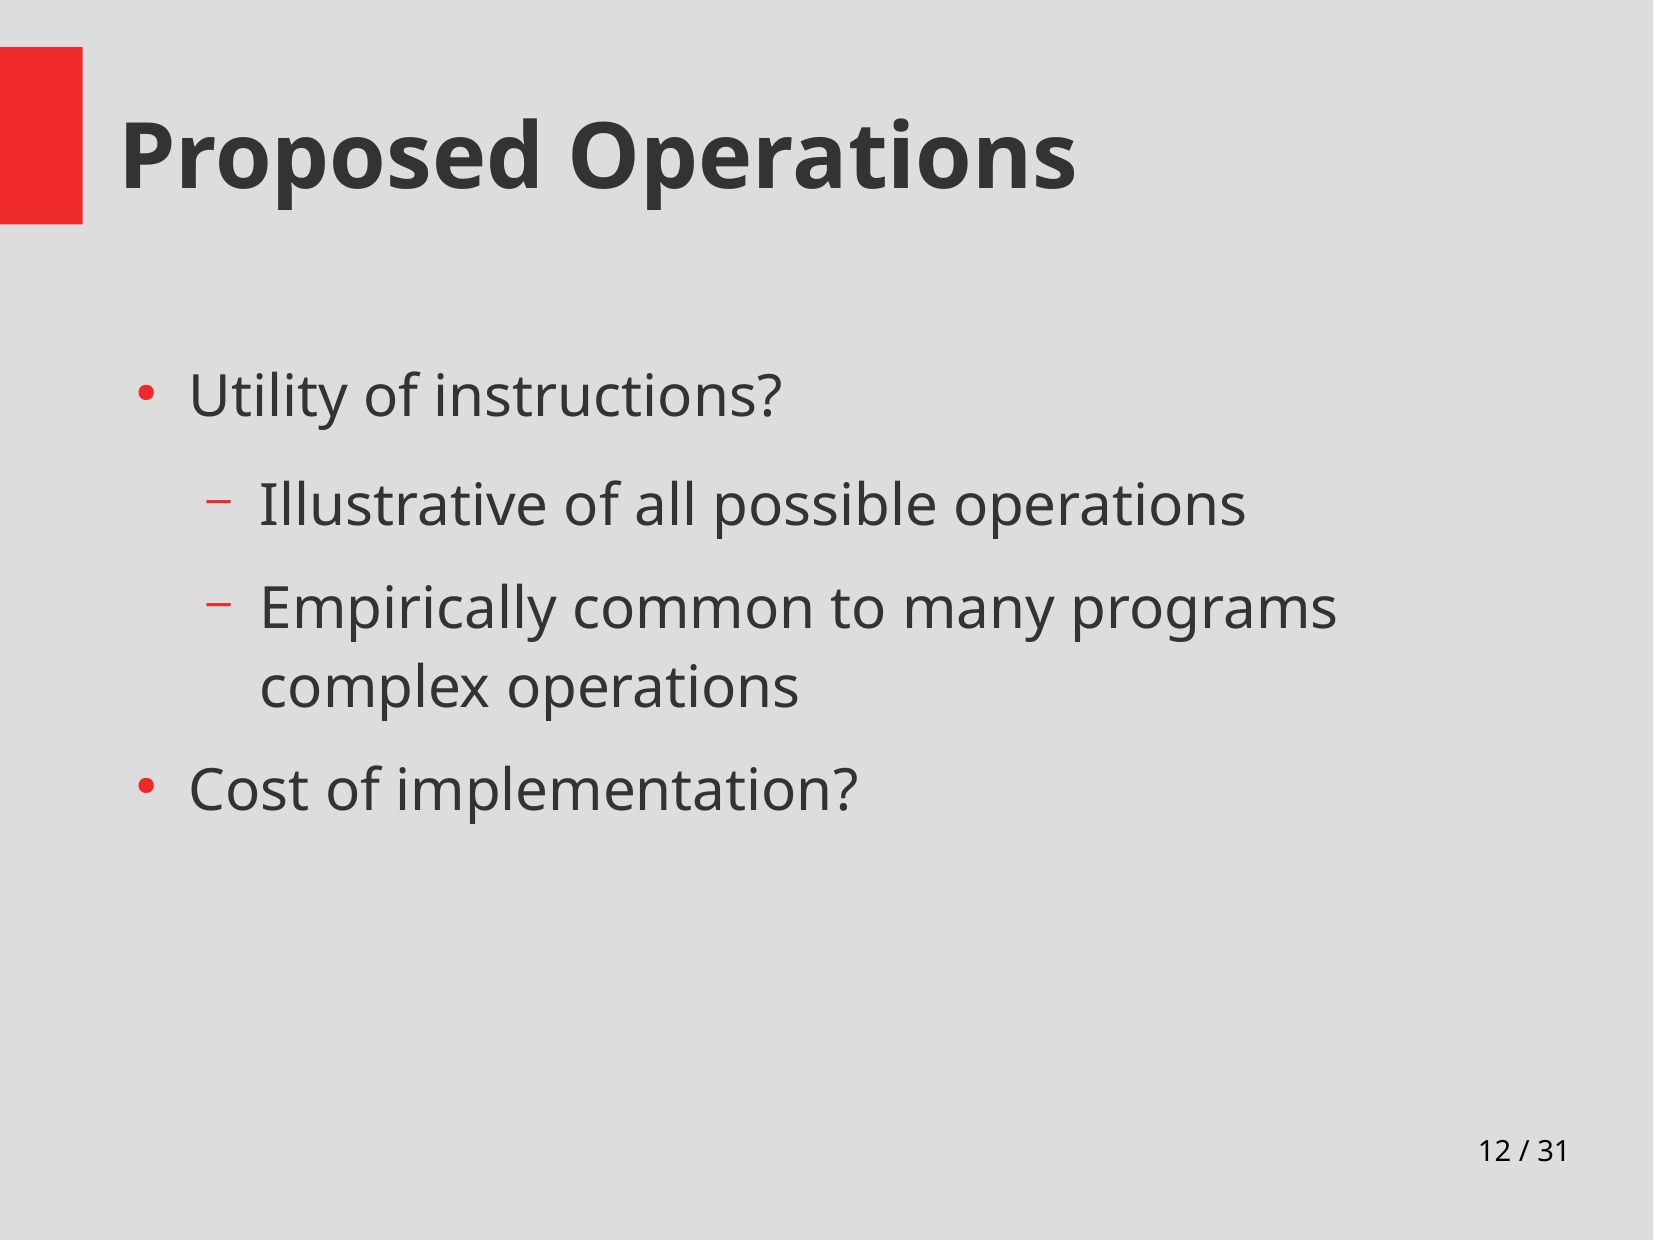

# Proposed Operations
Utility of instructions?
Illustrative of all possible operations
Empirically common to many programs complex operations
Cost of implementation?
12